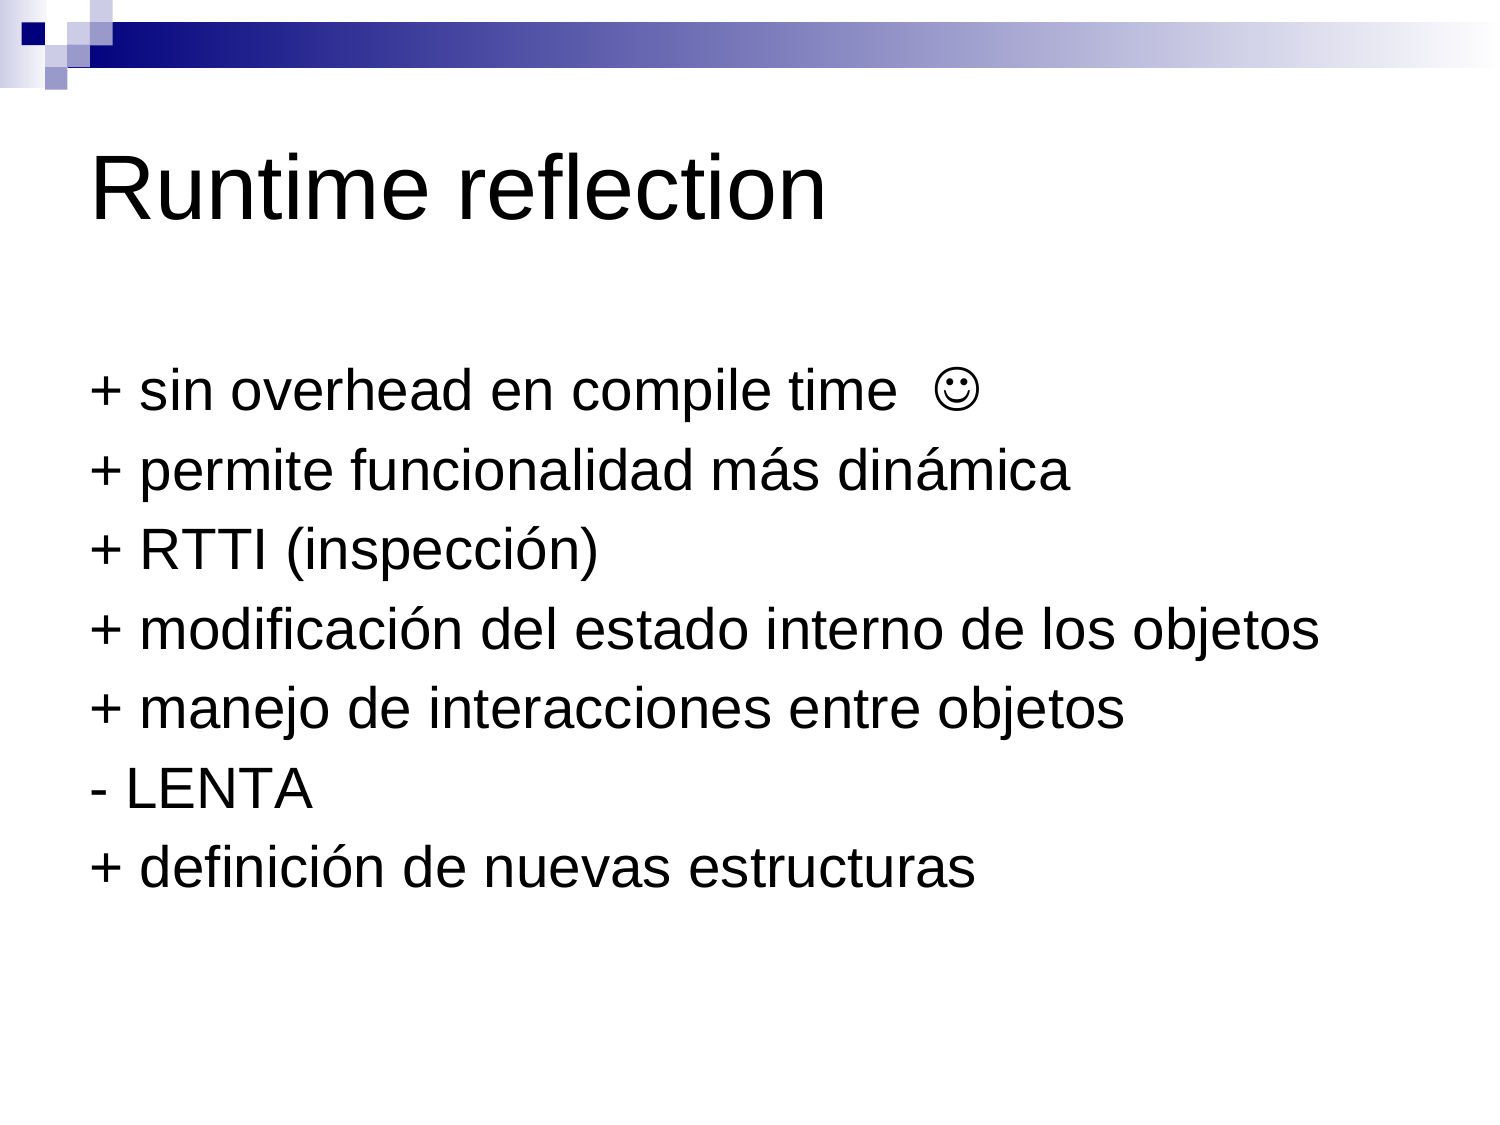

# Runtime reflection
+ sin overhead en compile time 
+ permite funcionalidad más dinámica
+ RTTI (inspección)
+ modificación del estado interno de los objetos
+ manejo de interacciones entre objetos
- LENTA
+ definición de nuevas estructuras